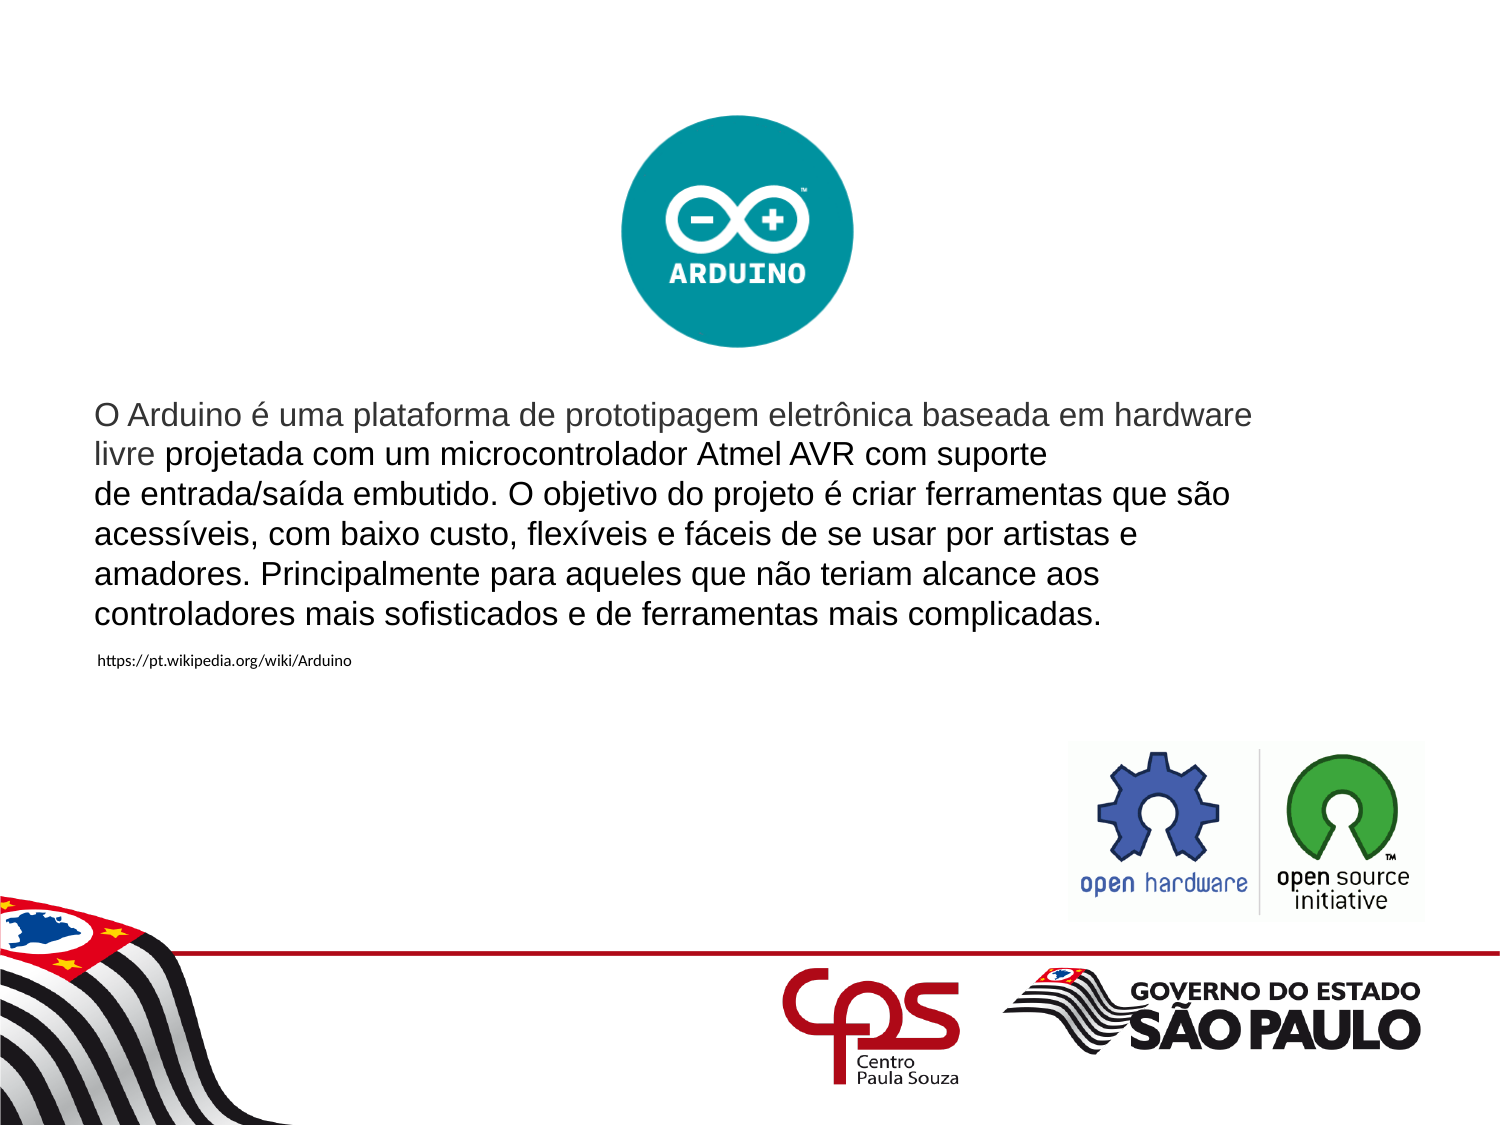

O Arduino é uma plataforma de prototipagem eletrônica baseada em hardware livre projetada com um microcontrolador Atmel AVR com suporte de entrada/saída embutido. O objetivo do projeto é criar ferramentas que são acessíveis, com baixo custo, flexíveis e fáceis de se usar por artistas e amadores. Principalmente para aqueles que não teriam alcance aos controladores mais sofisticados e de ferramentas mais complicadas.
https://pt.wikipedia.org/wiki/Arduino